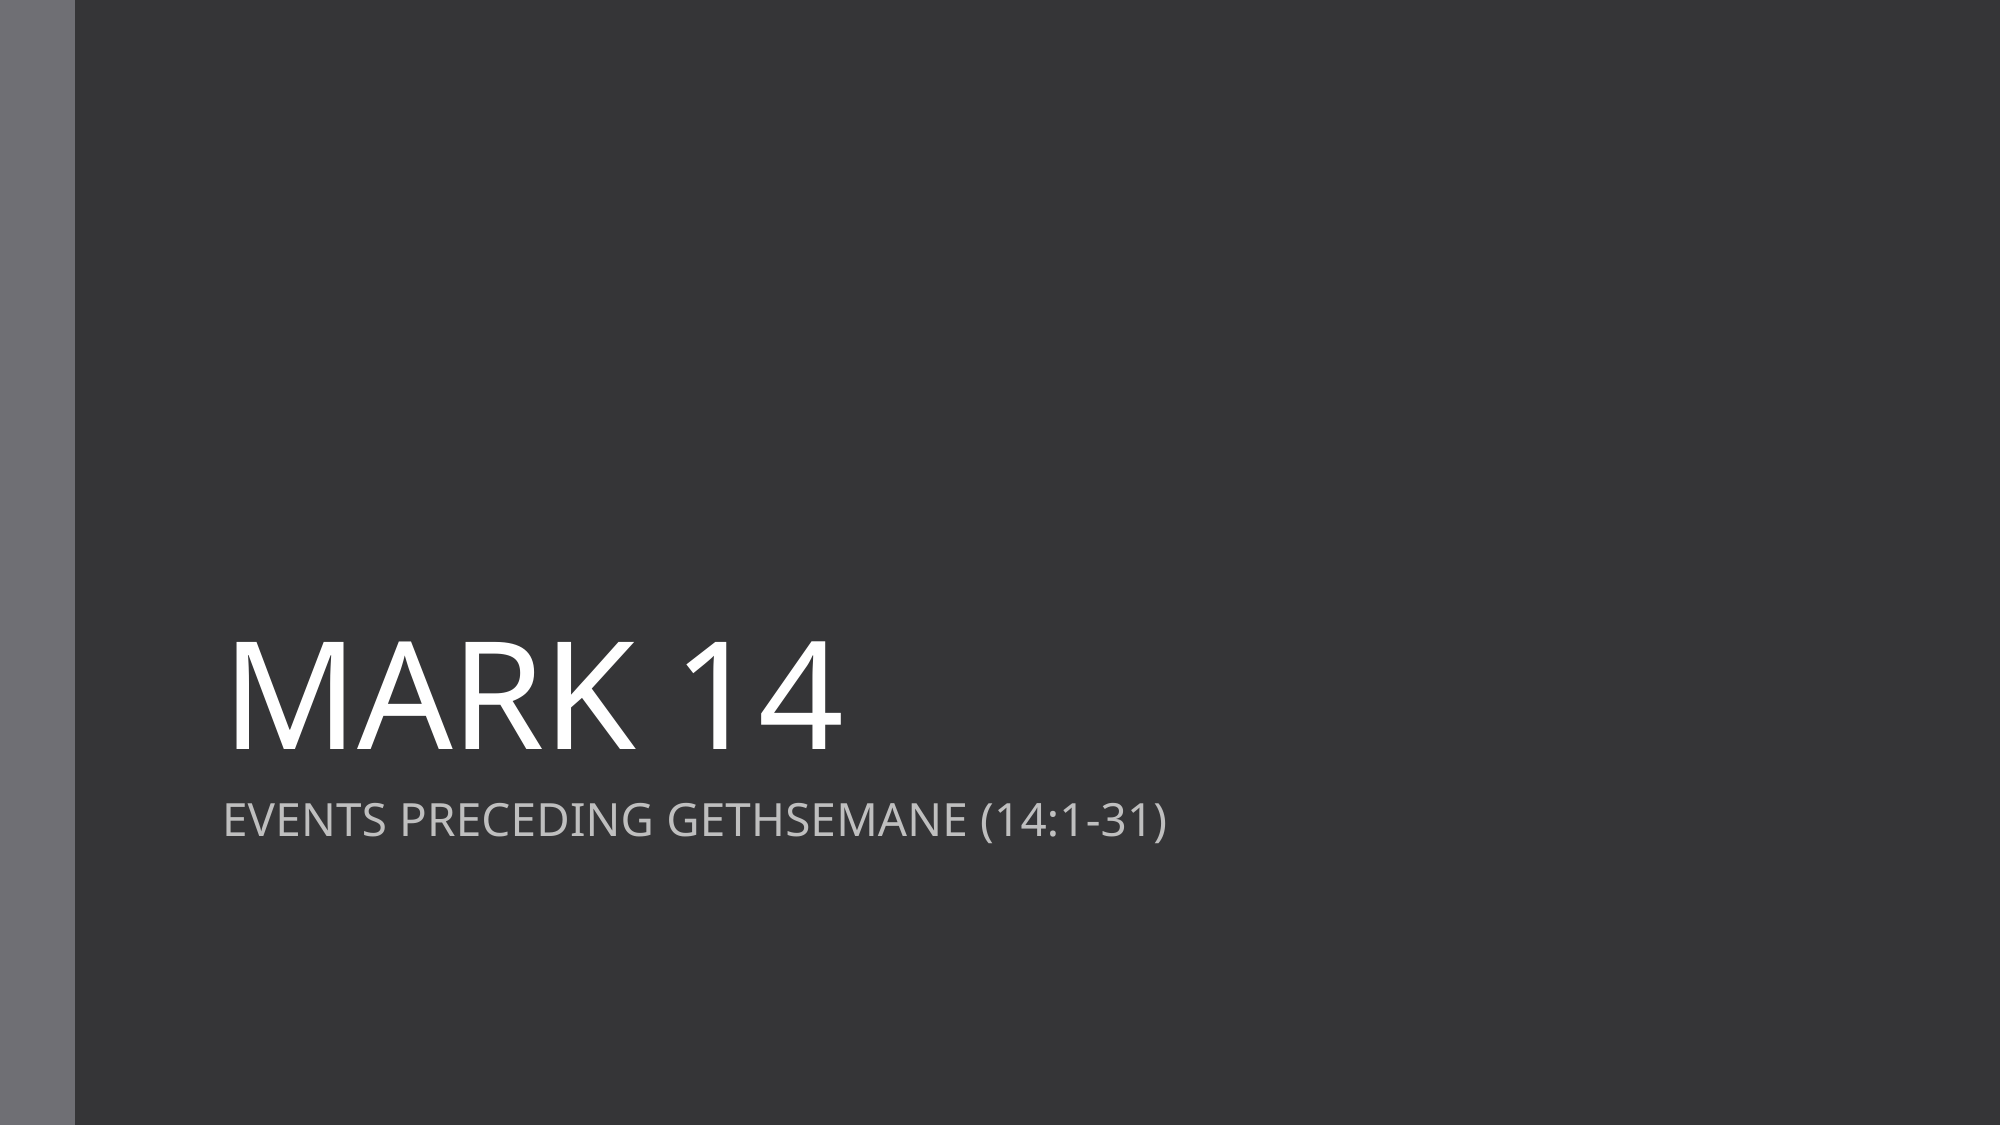

# MARK 14
EVENTS PRECEDING GETHSEMANE (14:1-31)